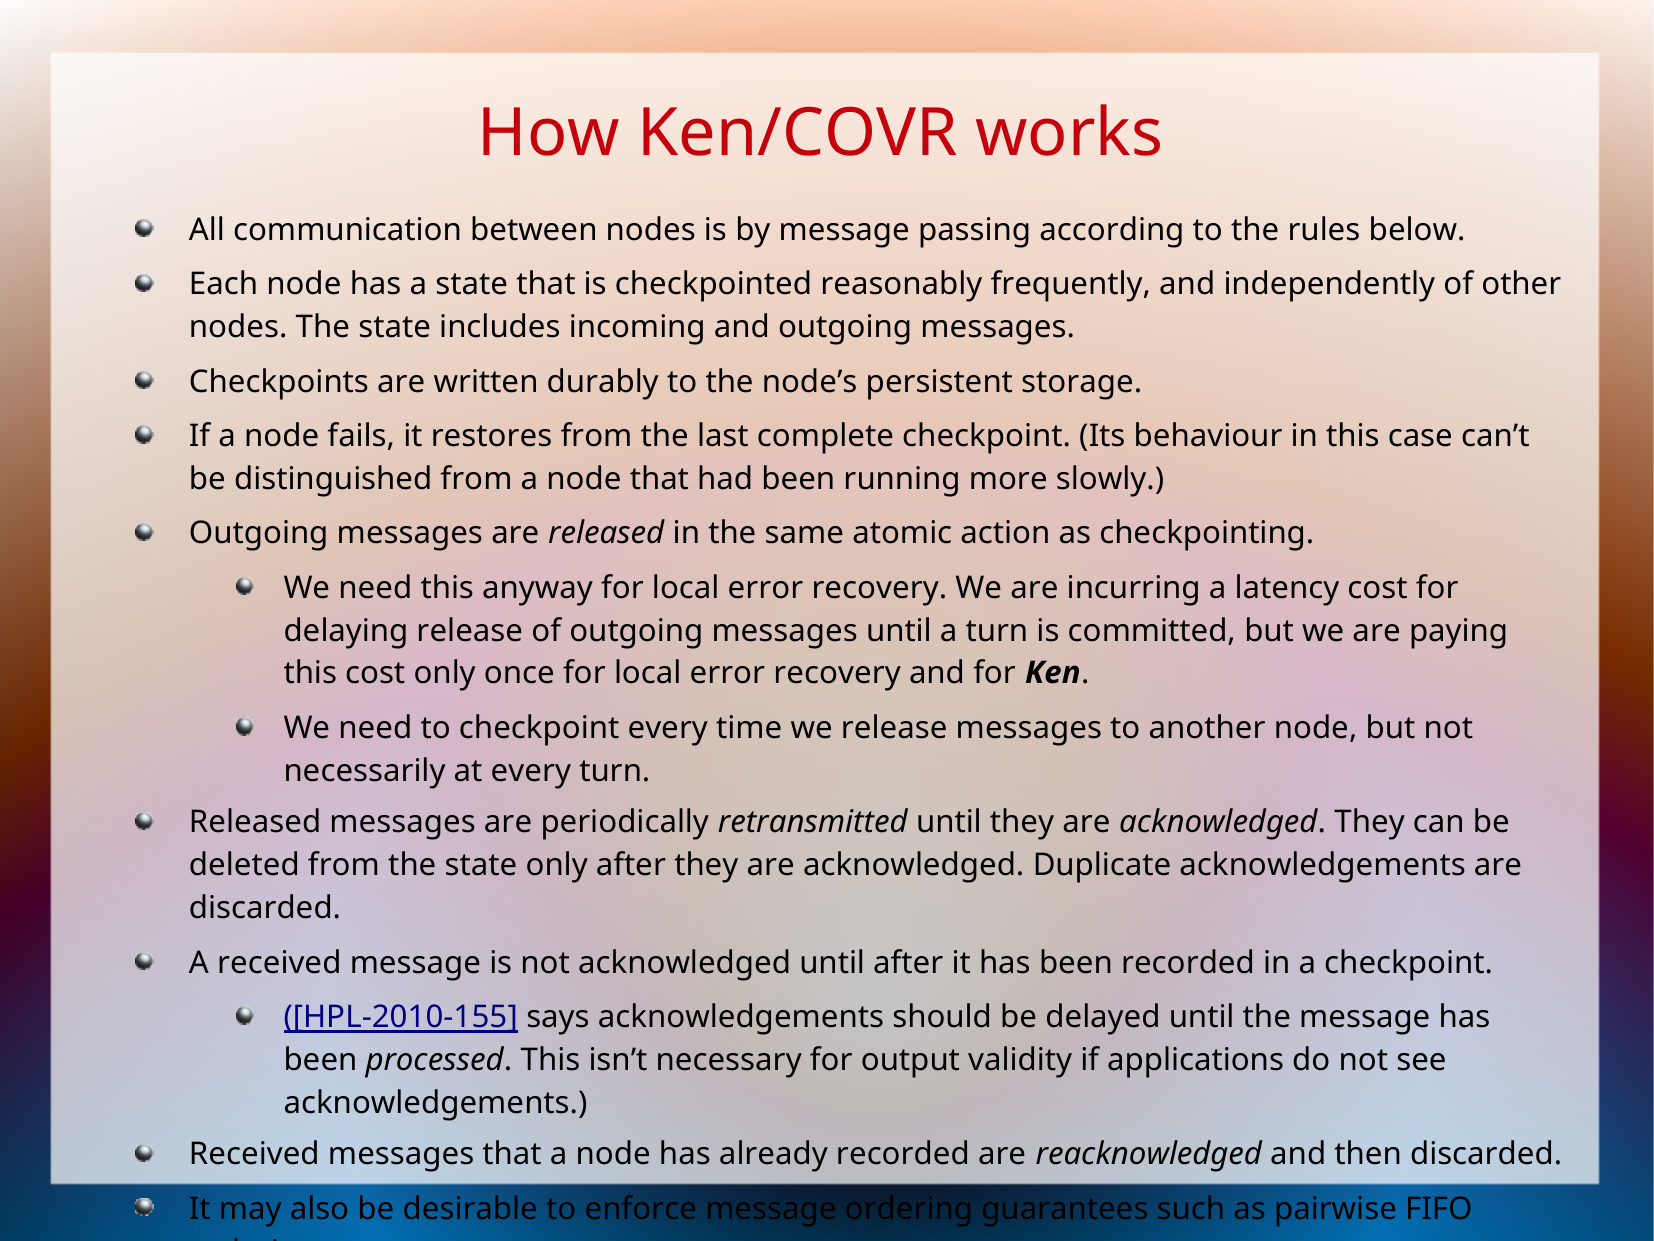

# How Ken/COVR works
All communication between nodes is by message passing according to the rules below.
Each node has a state that is checkpointed reasonably frequently, and independently of other nodes. The state includes incoming and outgoing messages.
Checkpoints are written durably to the node’s persistent storage.
If a node fails, it restores from the last complete checkpoint. (Its behaviour in this case can’t be distinguished from a node that had been running more slowly.)
Outgoing messages are released in the same atomic action as checkpointing.
We need this anyway for local error recovery. We are incurring a latency cost for delaying release of outgoing messages until a turn is committed, but we are paying this cost only once for local error recovery and for Ken.
We need to checkpoint every time we release messages to another node, but not necessarily at every turn.
Released messages are periodically retransmitted until they are acknowledged. They can be deleted from the state only after they are acknowledged. Duplicate acknowledgements are discarded.
A received message is not acknowledged until after it has been recorded in a checkpoint.
([HPL-2010-155] says acknowledgements should be delayed until the message has been processed. This isn’t necessary for output validity if applications do not see acknowledgements.)
Received messages that a node has already recorded are reacknowledged and then discarded.
It may also be desirable to enforce message ordering guarantees such as pairwise FIFO ordering.
That’s it!